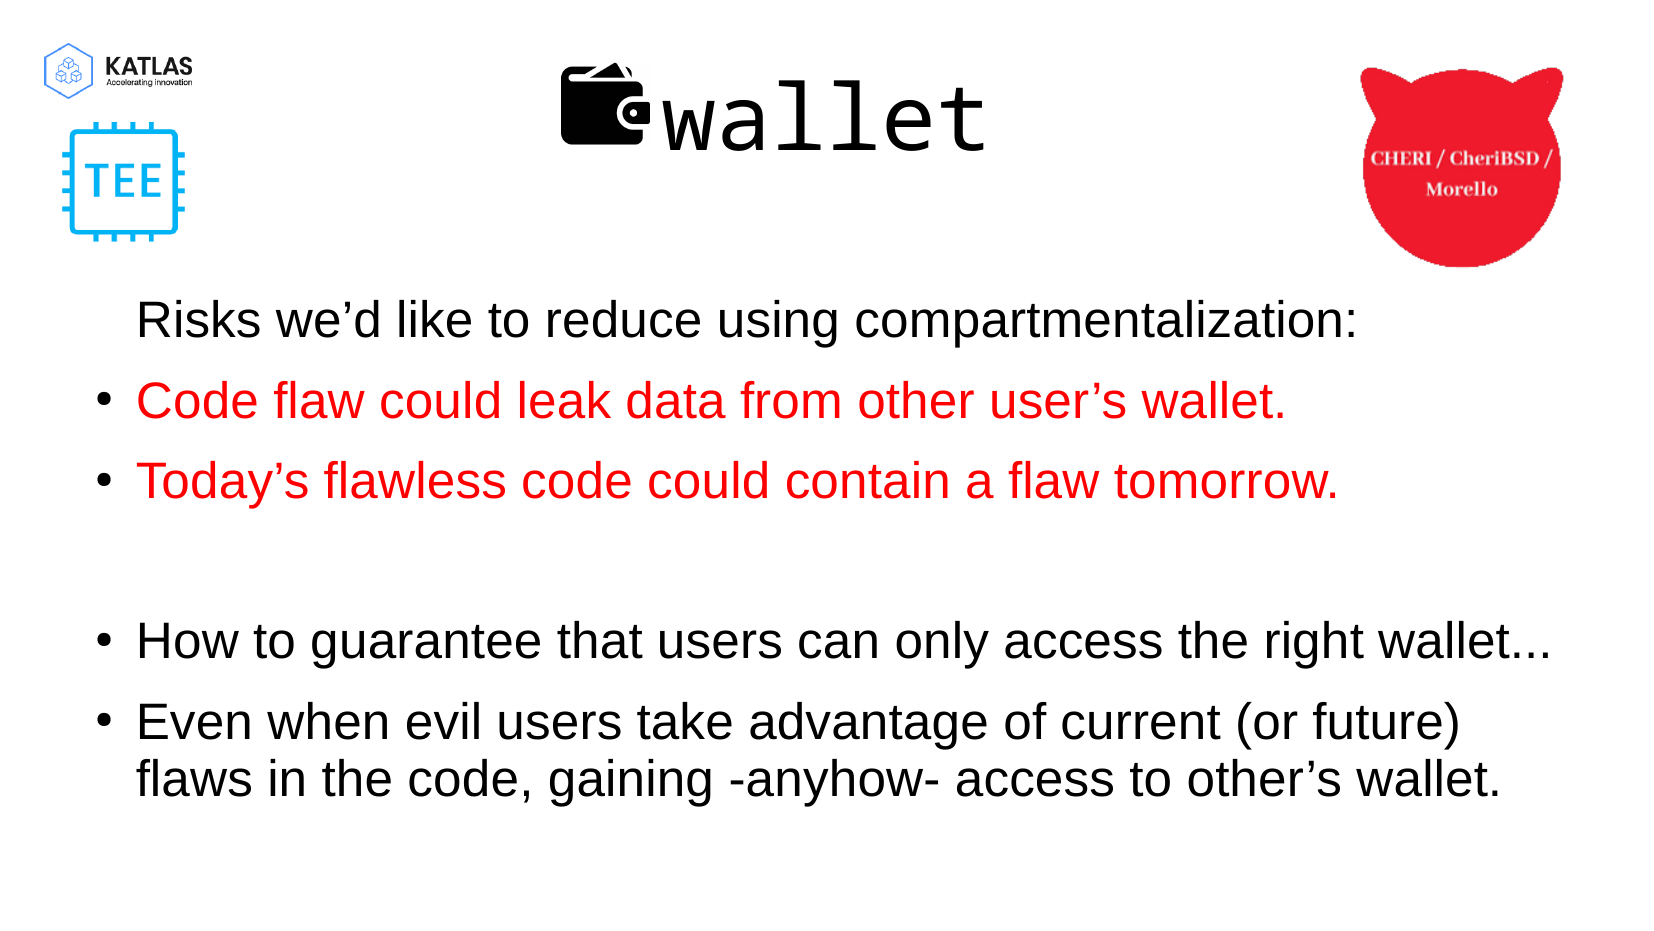

wallet
# Risks we’d like to reduce using compartmentalization:
Code flaw could leak data from other user’s wallet.
Today’s flawless code could contain a flaw tomorrow.
How to guarantee that users can only access the right wallet...
Even when evil users take advantage of current (or future) flaws in the code, gaining -anyhow- access to other’s wallet.